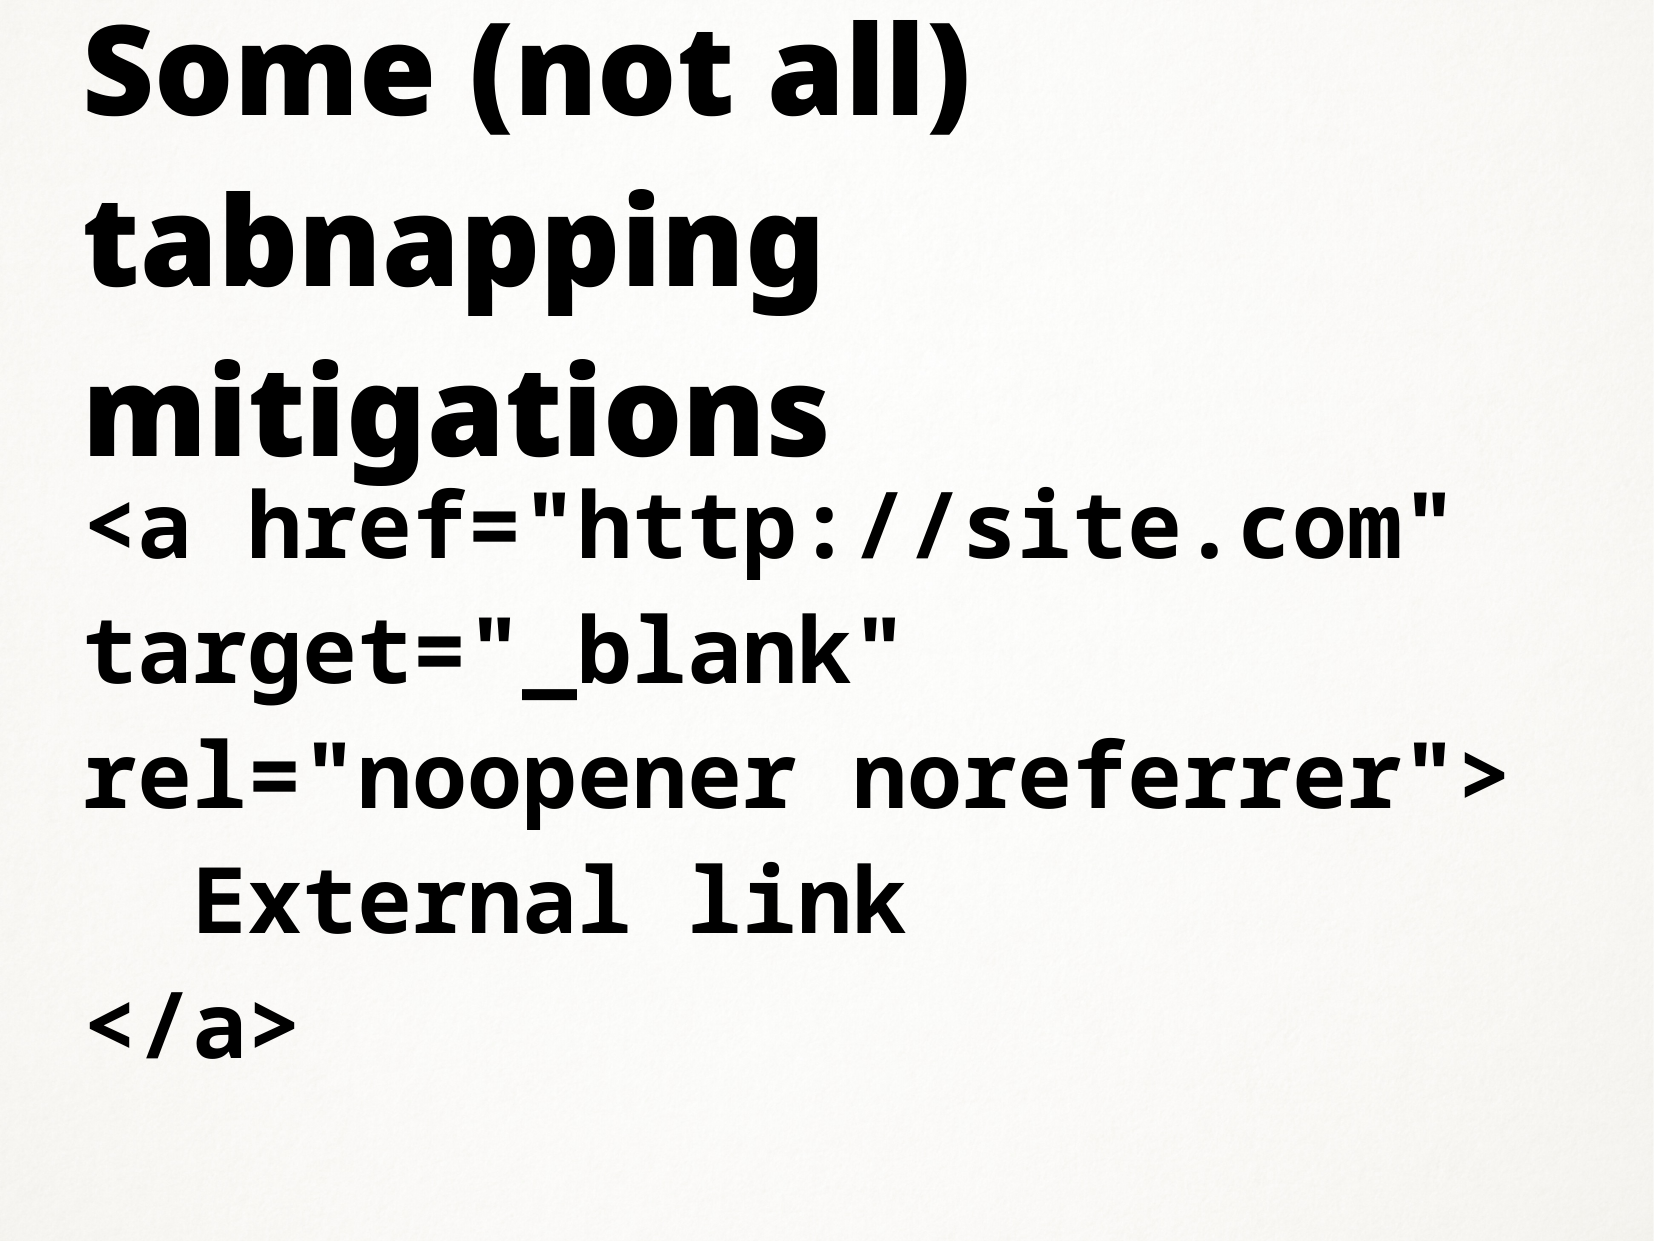

# Some (not all) tabnapping mitigations
<a href="http://site.com" target="_blank" rel="noopener noreferrer">
 External link
</a>